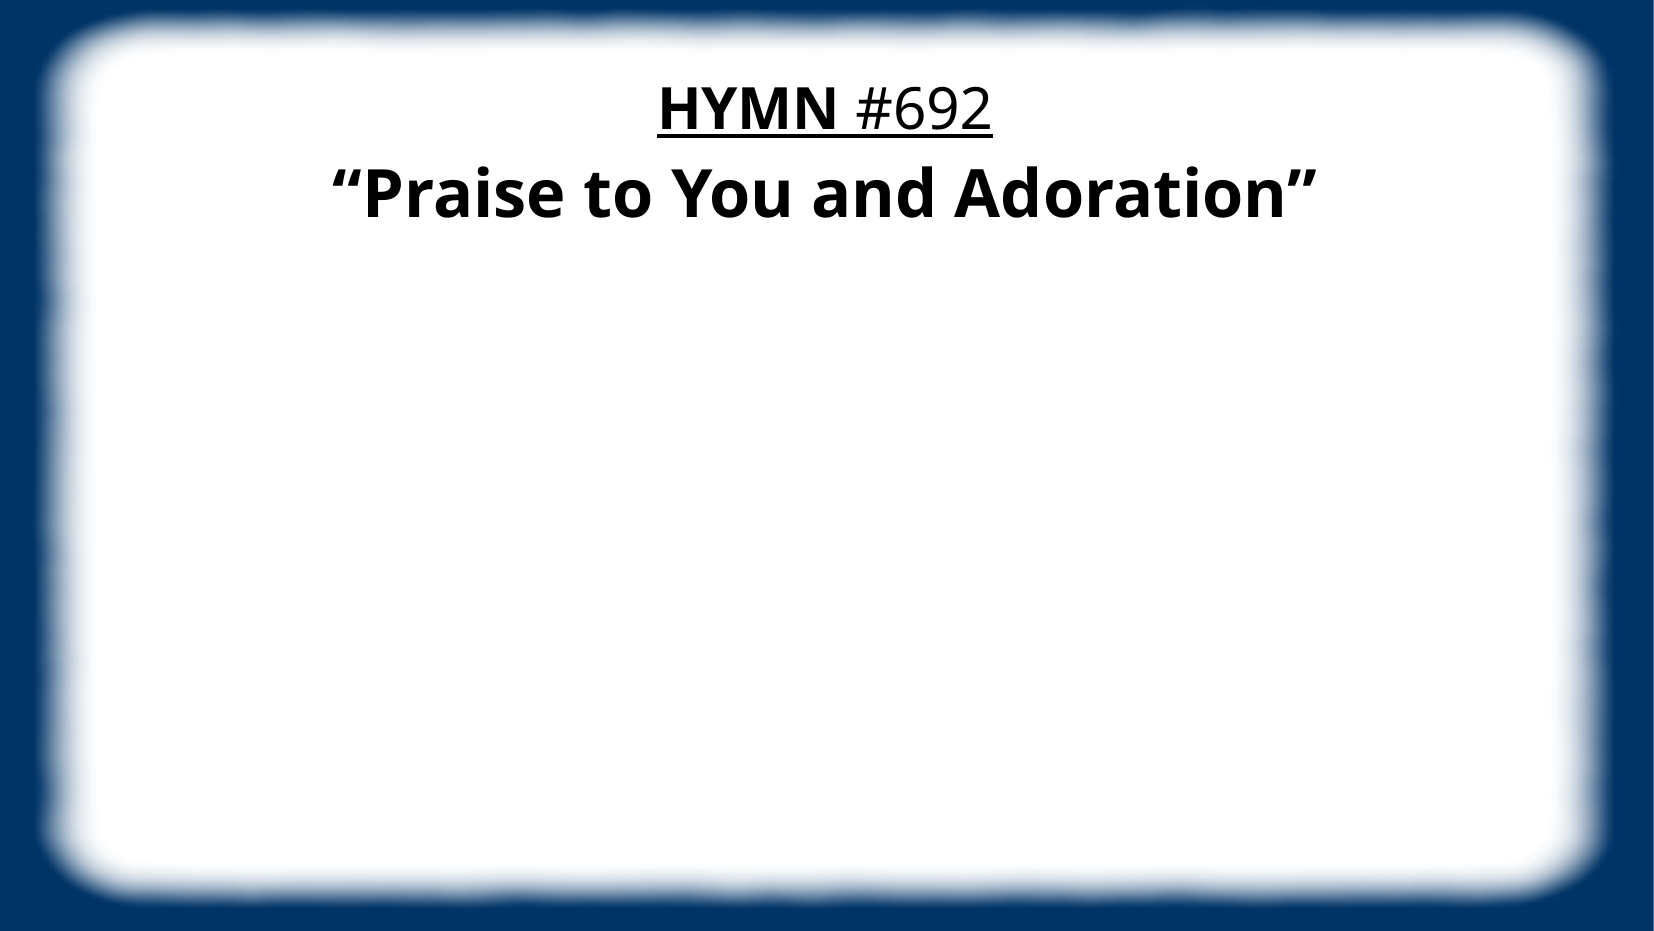

HYMN #692
“Praise to You and Adoration”